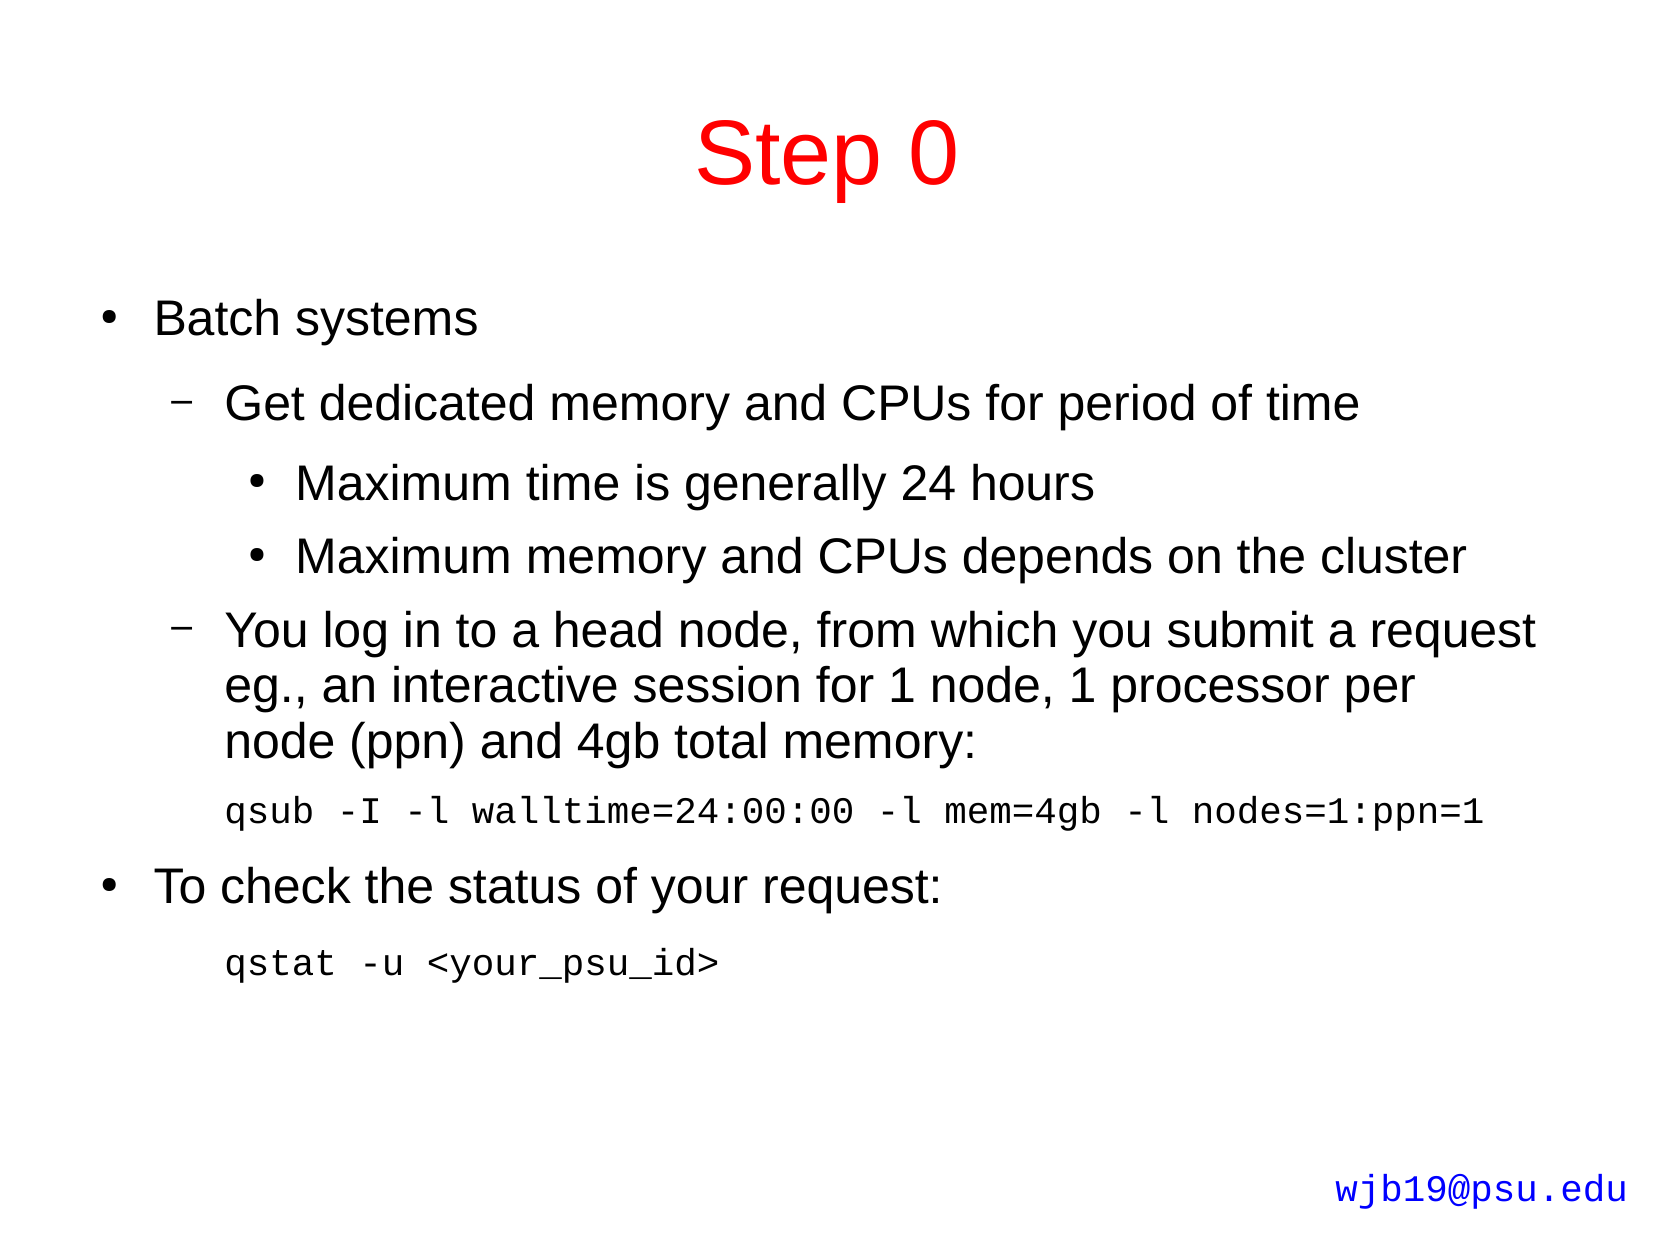

# Step 0
Batch systems
Get dedicated memory and CPUs for period of time
Maximum time is generally 24 hours
Maximum memory and CPUs depends on the cluster
You log in to a head node, from which you submit a request eg., an interactive session for 1 node, 1 processor per node (ppn) and 4gb total memory:
qsub -I -l walltime=24:00:00 -l mem=4gb -l nodes=1:ppn=1
To check the status of your request:
qstat -u <your_psu_id>
wjb19@psu.edu